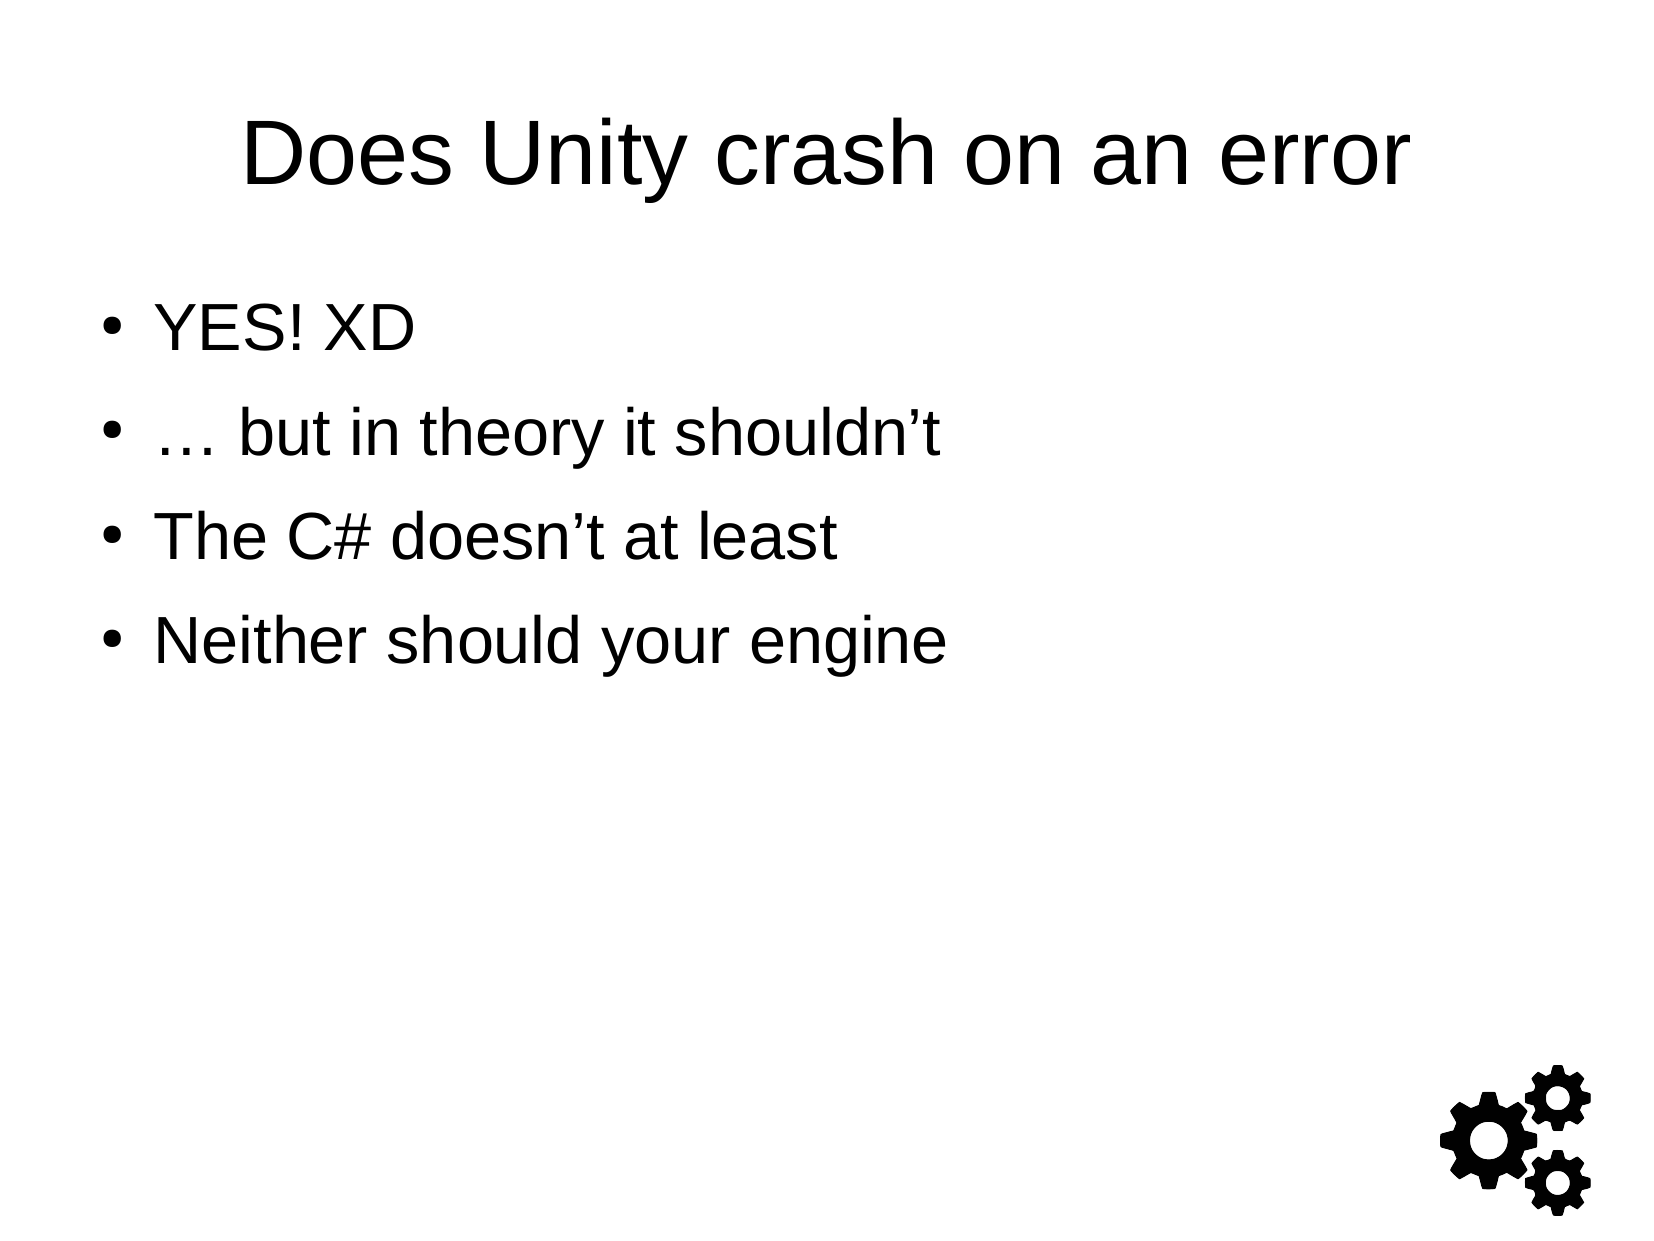

# Does Unity crash on an error
YES! XD
… but in theory it shouldn’t
The C# doesn’t at least
Neither should your engine